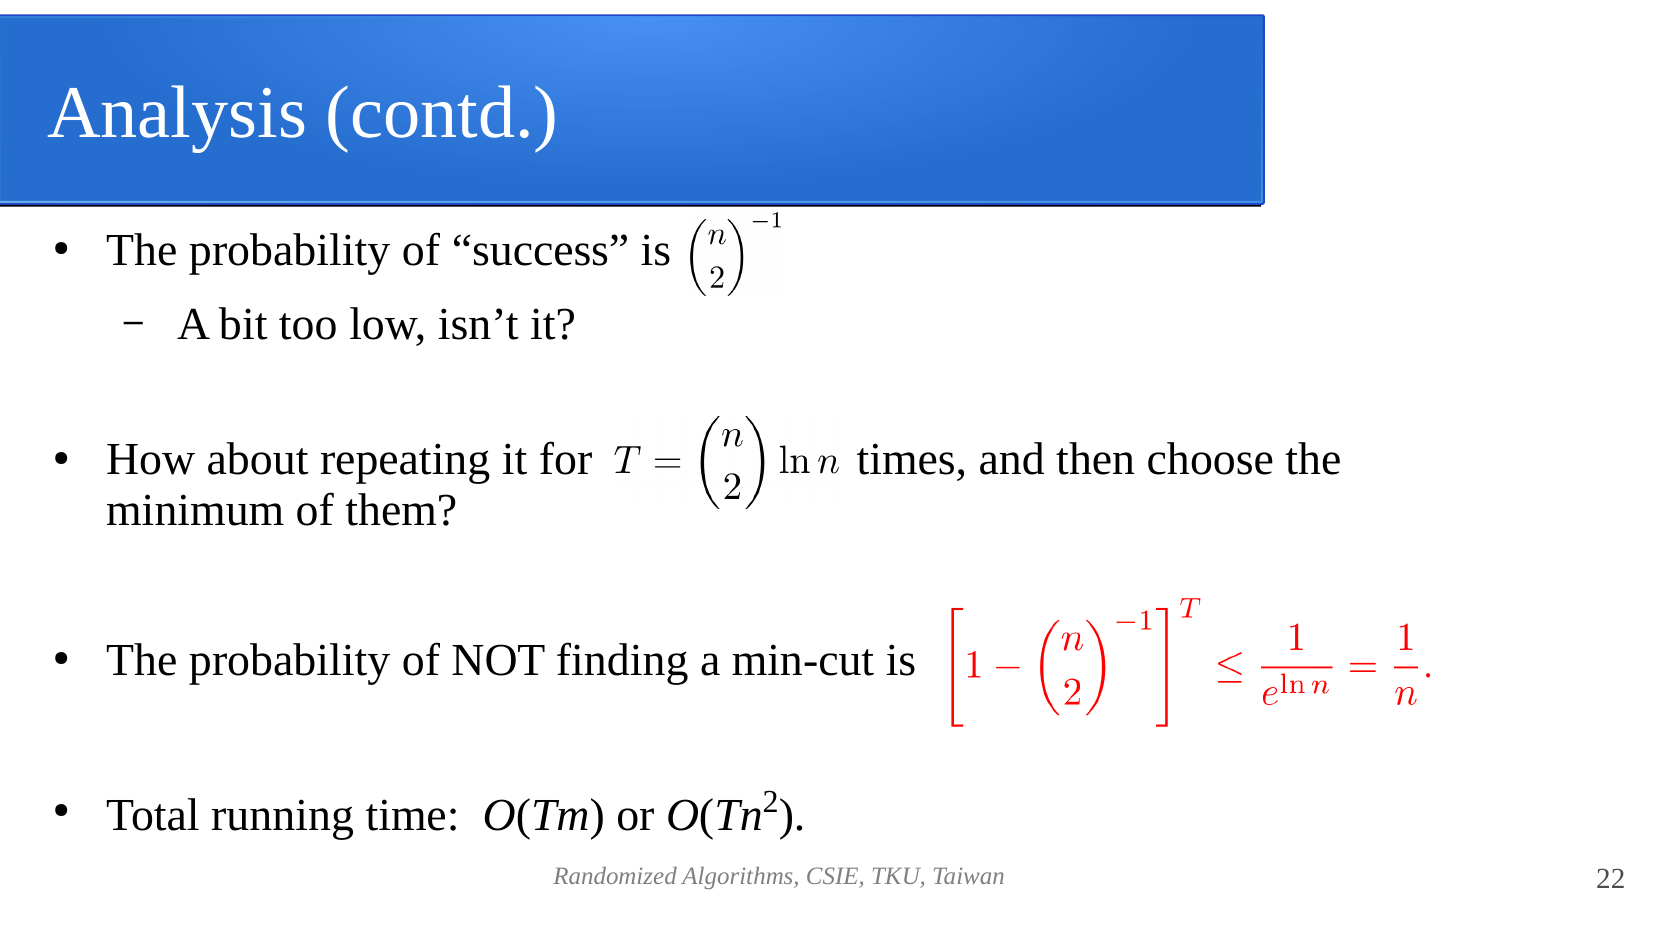

# Analysis (contd.)
The probability of “success” is
A bit too low, isn’t it?
How about repeating it for times, and then choose the minimum of them?
The probability of NOT finding a min-cut is
Total running time: O(Tm) or O(Tn2).
Randomized Algorithms, CSIE, TKU, Taiwan
22